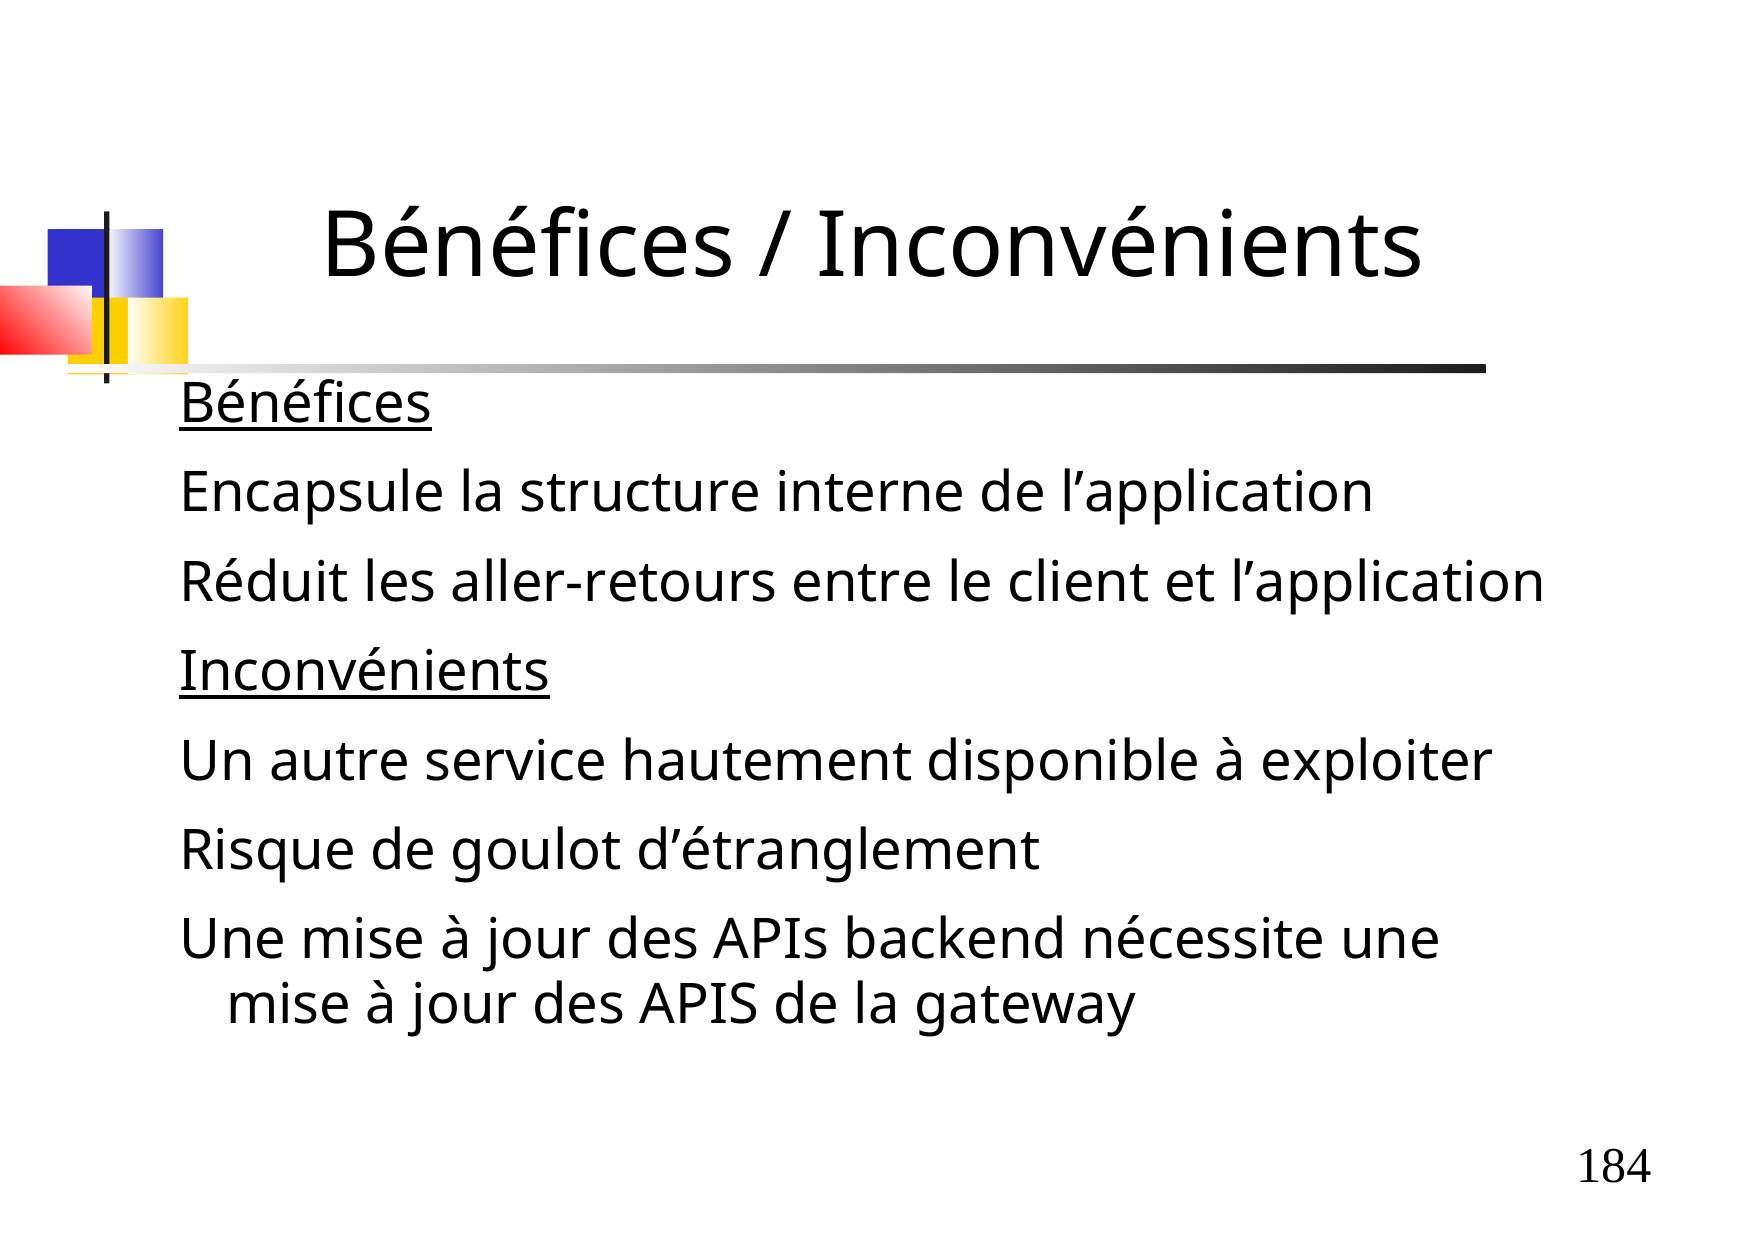

# Bénéfices / Inconvénients
Bénéfices
Encapsule la structure interne de l’application
Réduit les aller-retours entre le client et l’application
Inconvénients
Un autre service hautement disponible à exploiter
Risque de goulot d’étranglement
Une mise à jour des APIs backend nécessite une mise à jour des APIS de la gateway